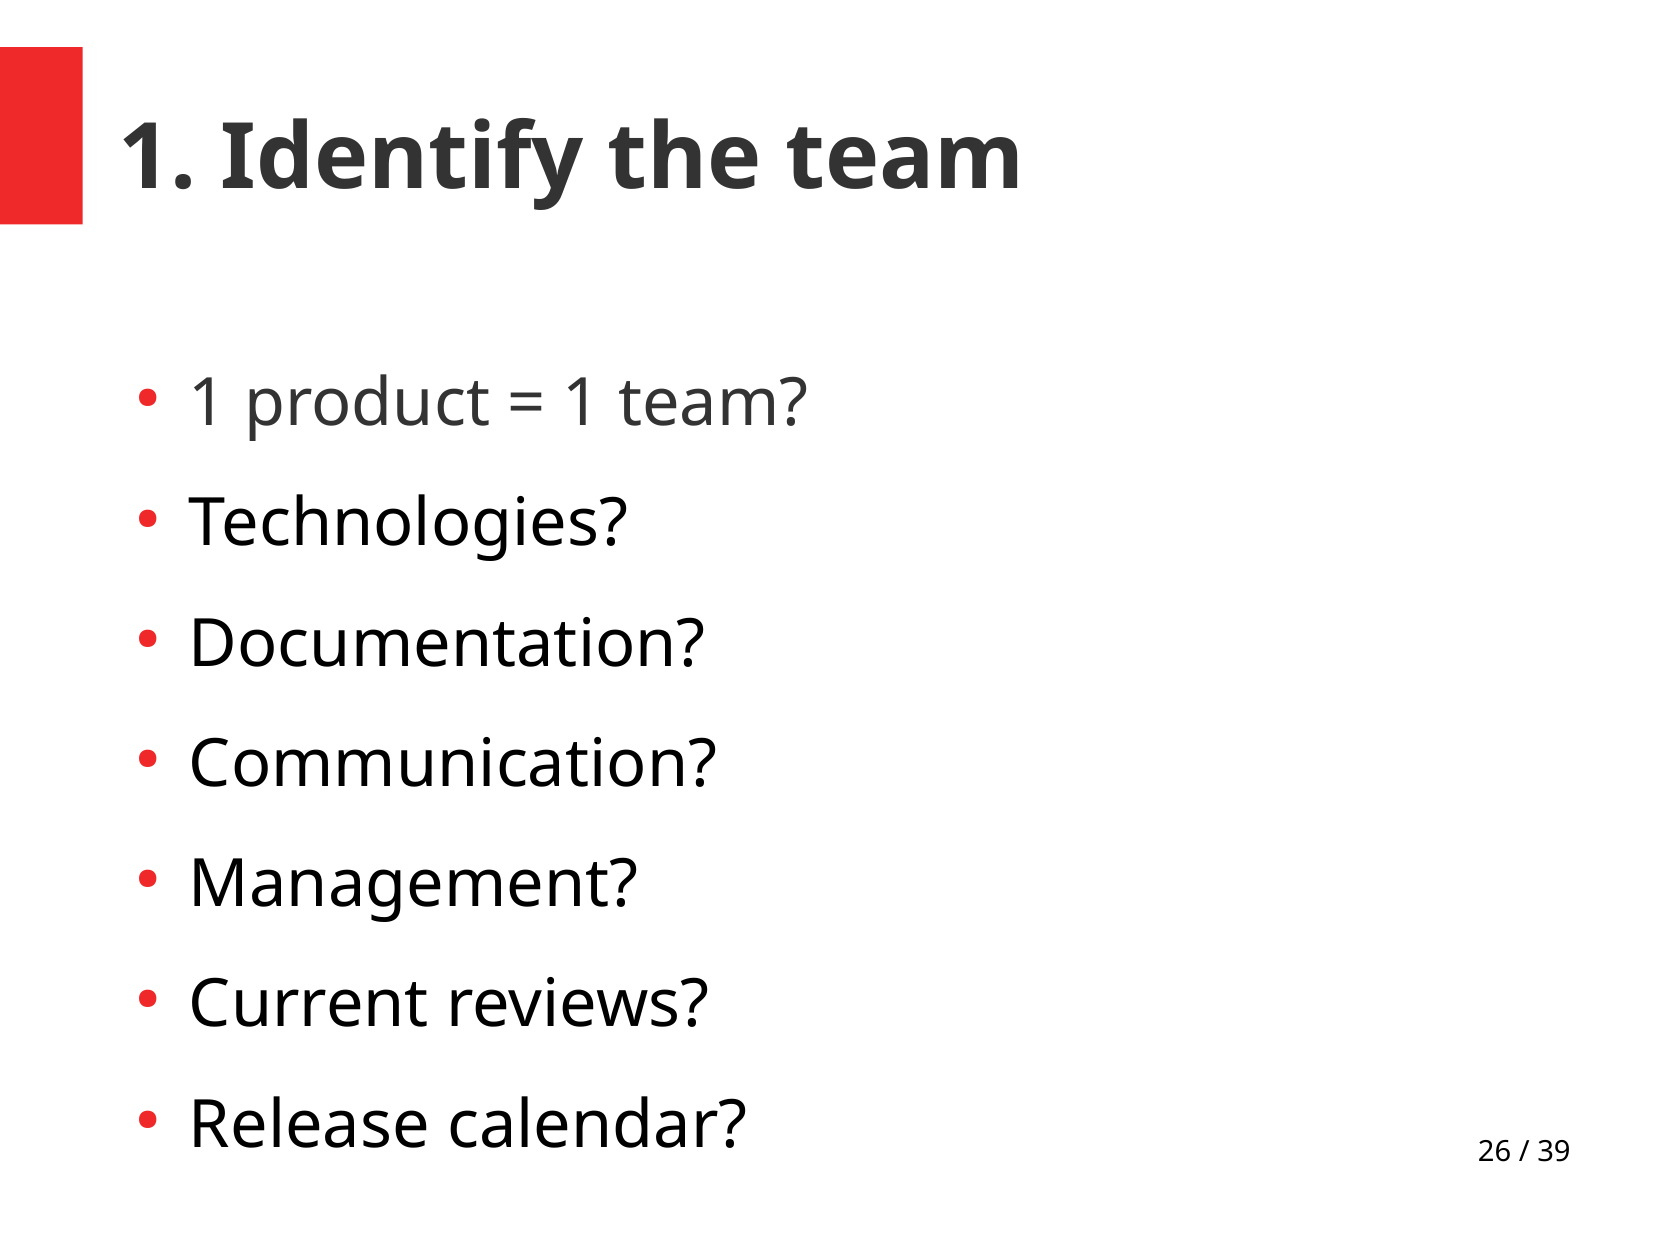

# 1. Identify the team
1 product = 1 team?
Technologies?
Documentation?
Communication?
Management?
Current reviews?
Release calendar?
26